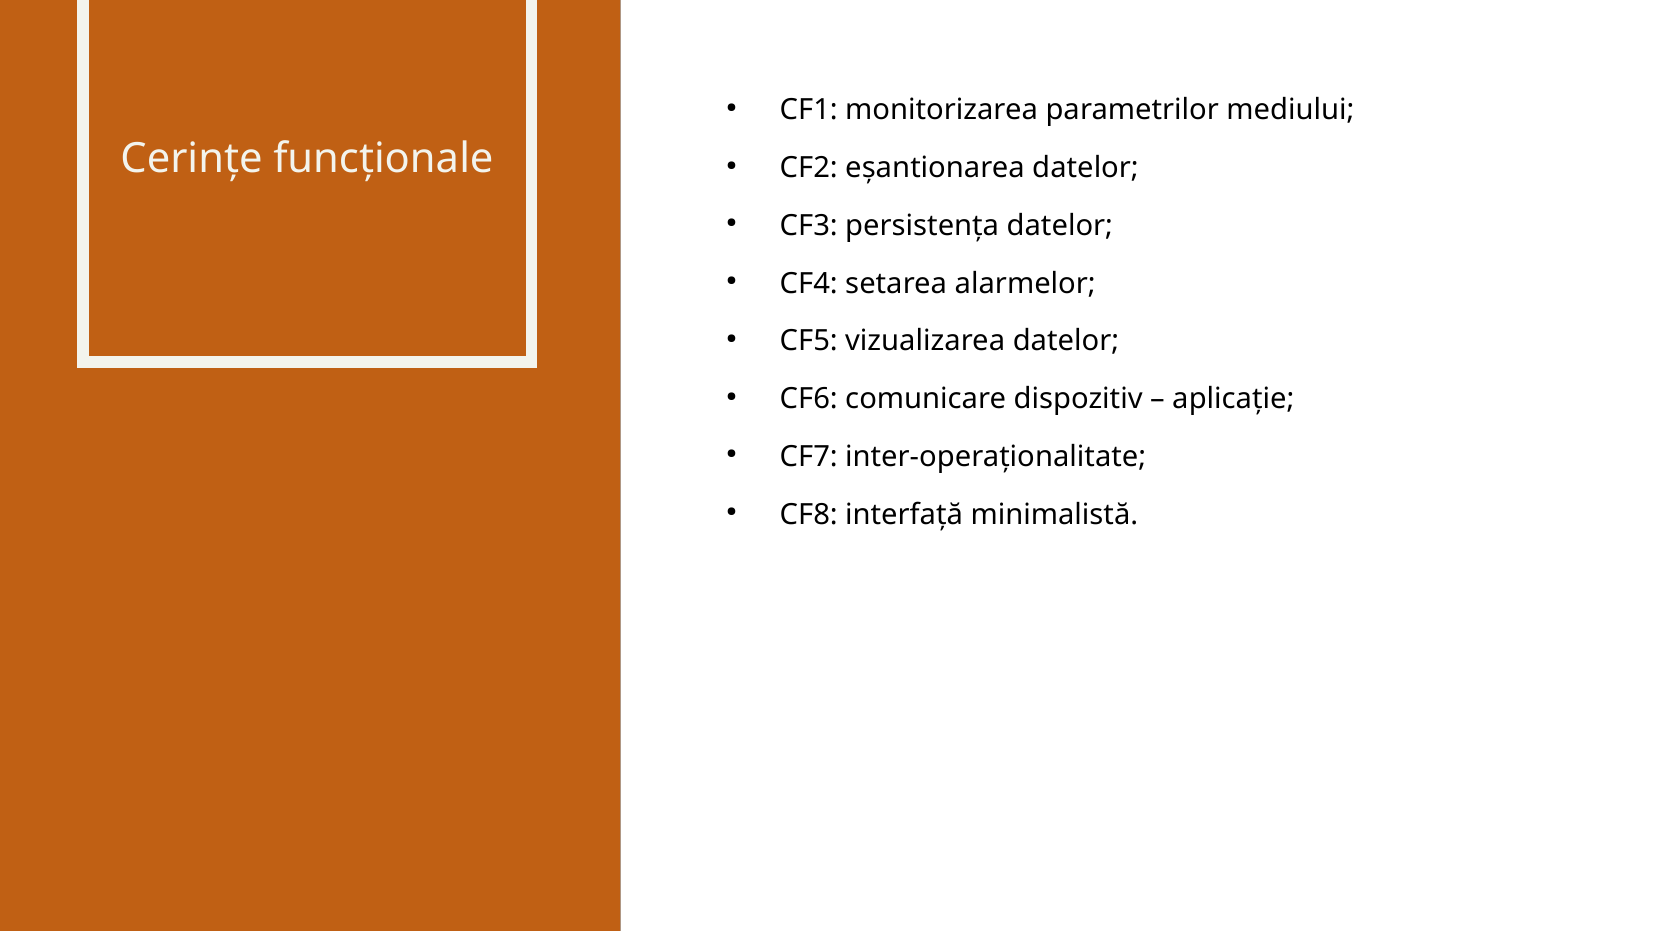

# Cerințe funcționale
CF1: monitorizarea parametrilor mediului;
CF2: eșantionarea datelor;
CF3: persistența datelor;
CF4: setarea alarmelor;
CF5: vizualizarea datelor;
CF6: comunicare dispozitiv – aplicație;
CF7: inter-operaționalitate;
CF8: interfață minimalistă.